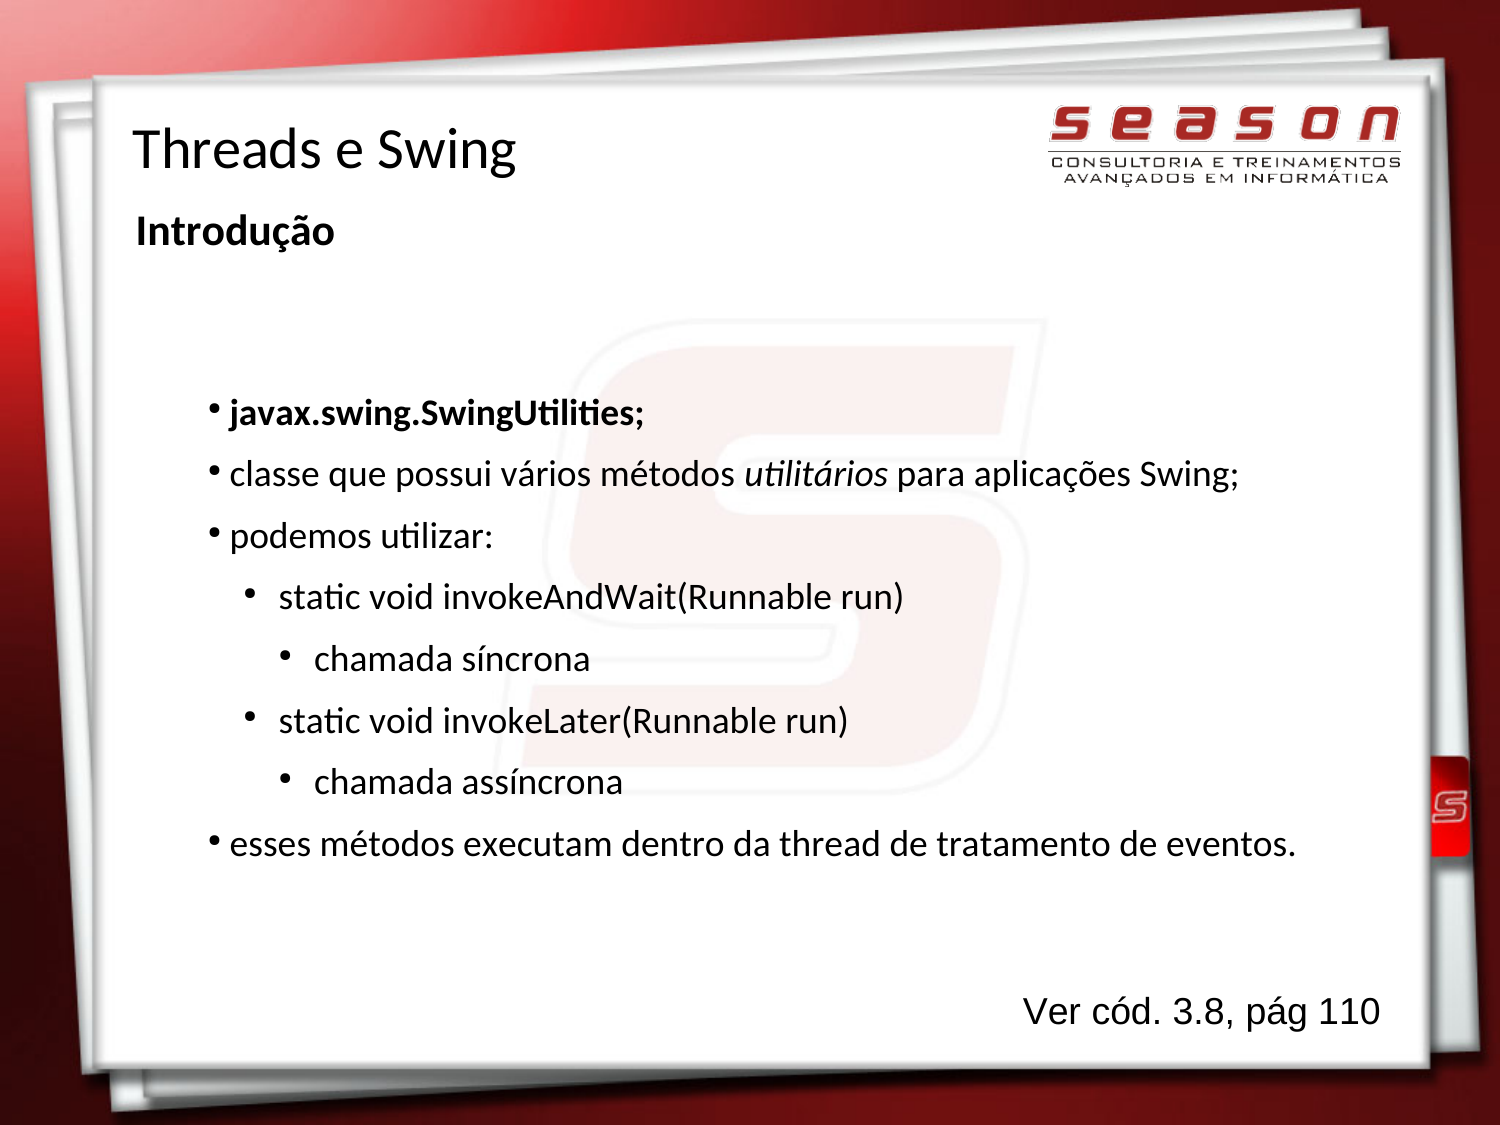

# Threads e Swing
Introdução
 javax.swing.SwingUtilities;
 classe que possui vários métodos utilitários para aplicações Swing;
 podemos utilizar:
static void invokeAndWait(Runnable run)
chamada síncrona
static void invokeLater(Runnable run)
chamada assíncrona
 esses métodos executam dentro da thread de tratamento de eventos.
Ver cód. 3.8, pág 110